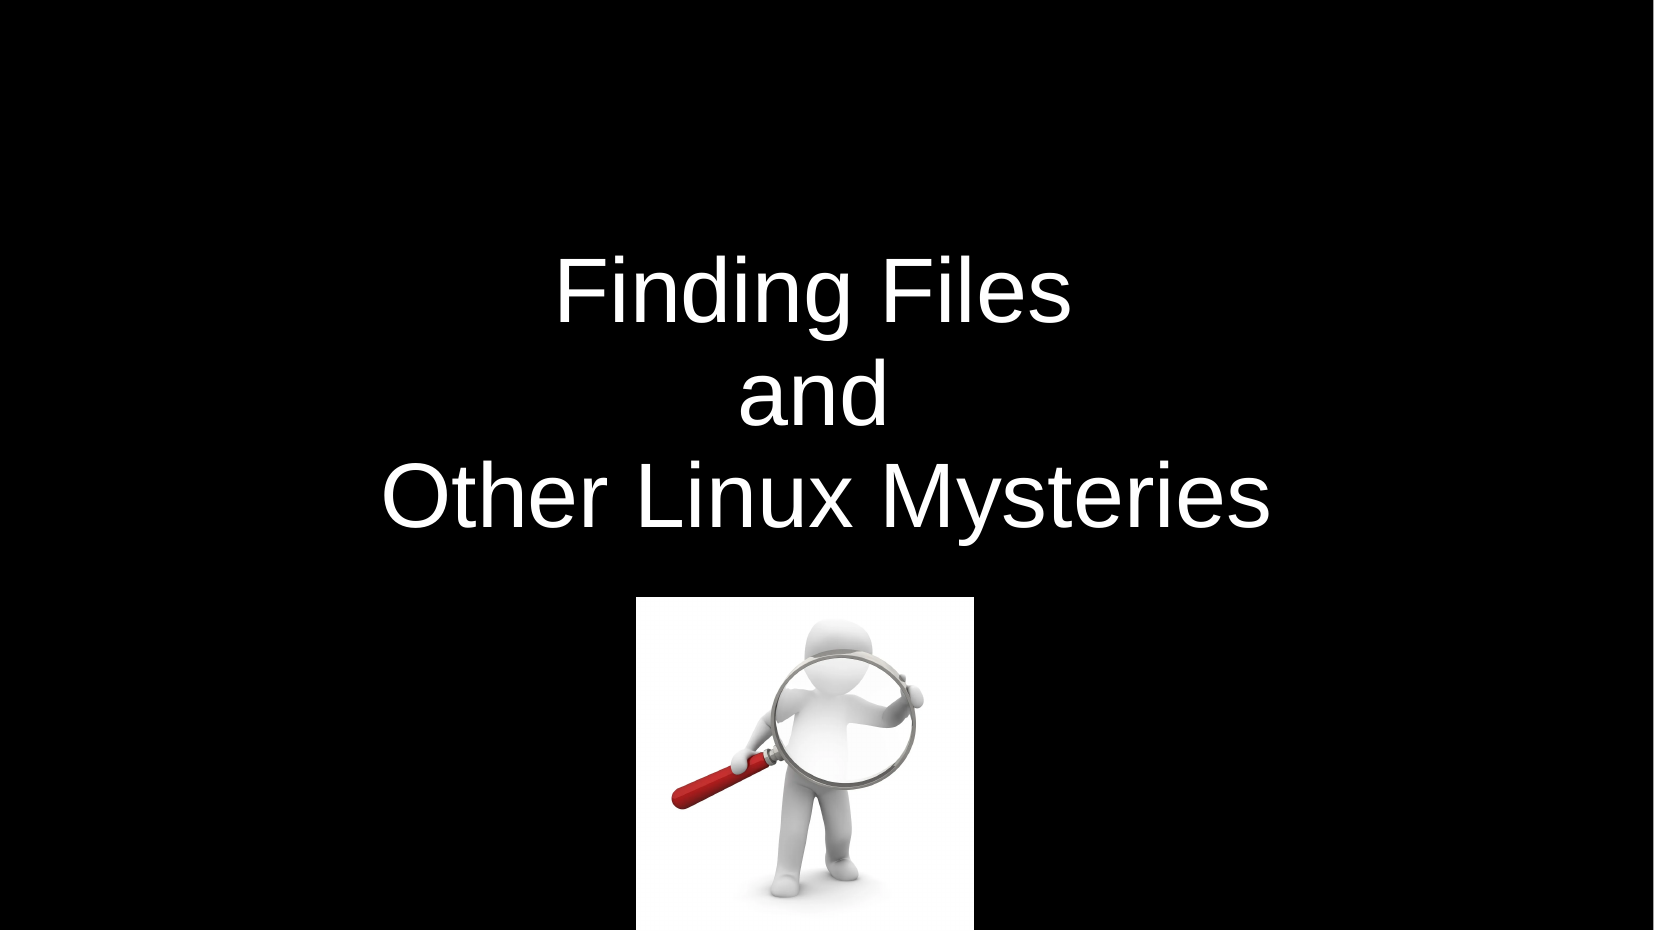

# Finding Files and Other Linux Mysteries